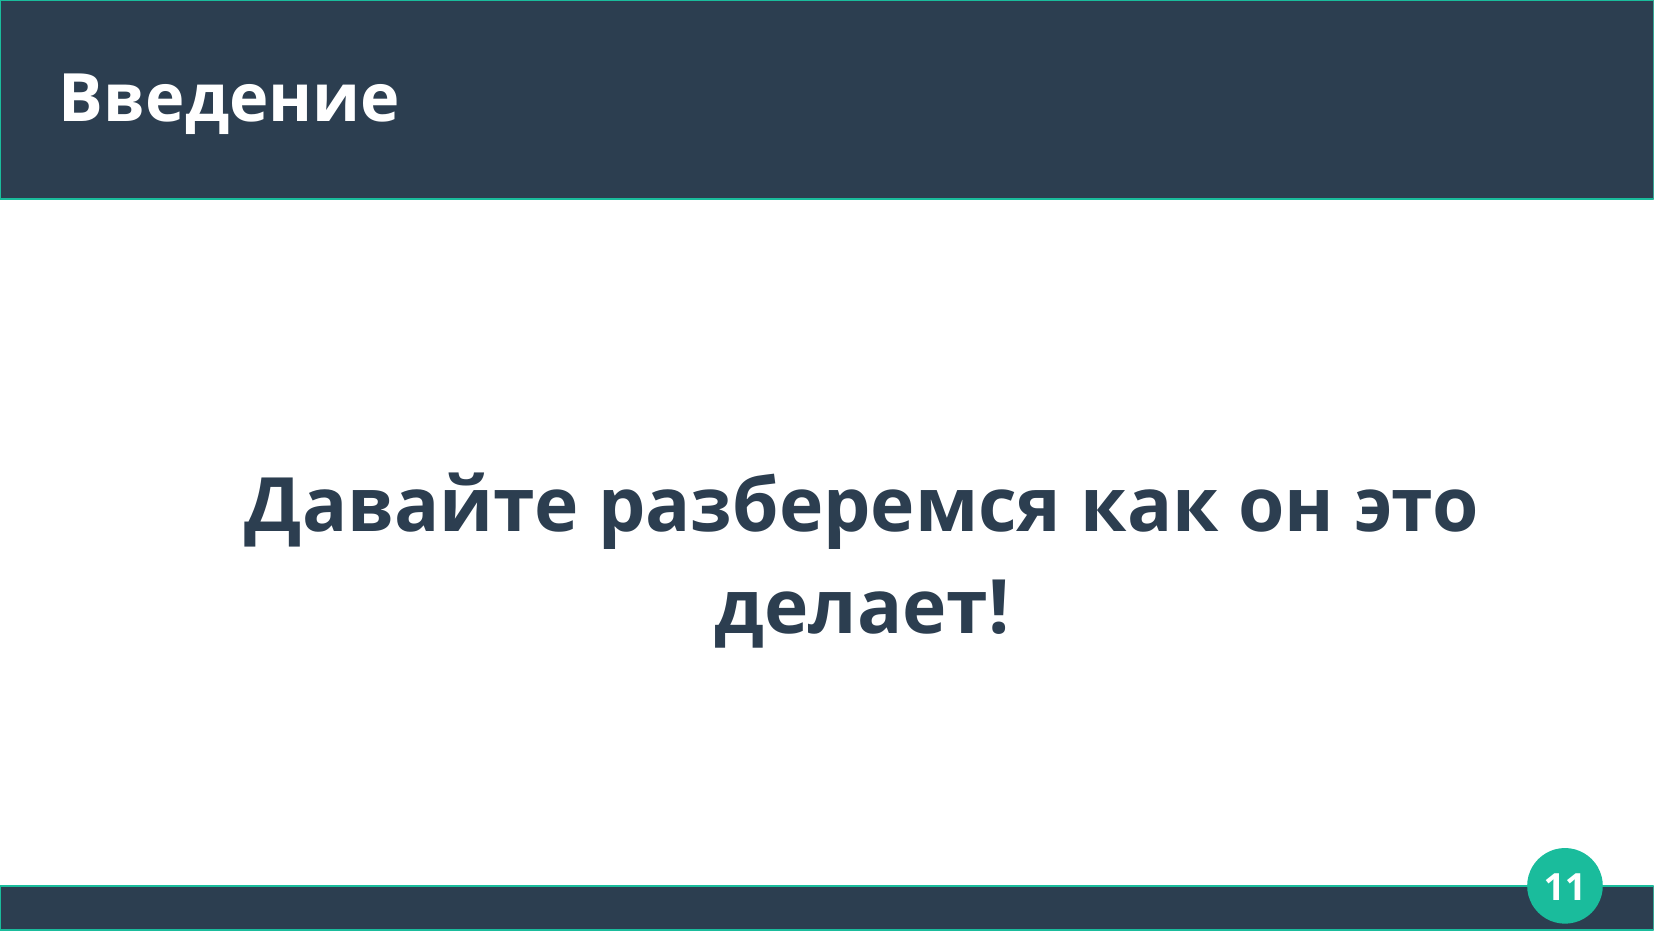

# Введение
Давайте разберемся как он это делает!
11